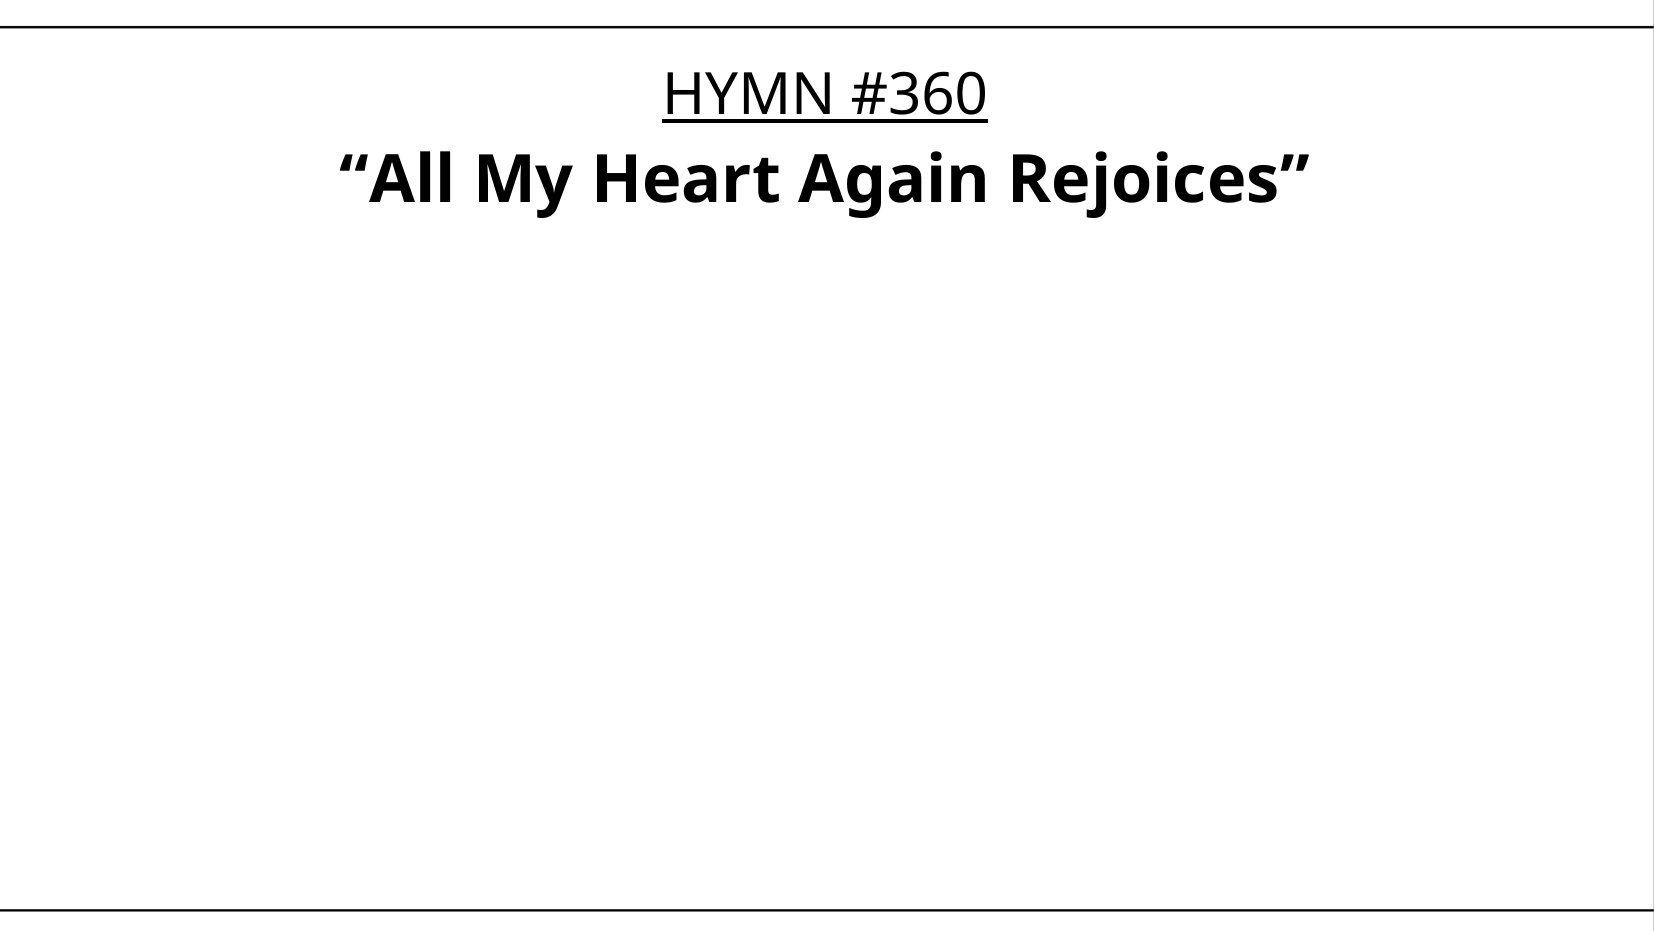

HYMN #360
“All My Heart Again Rejoices”